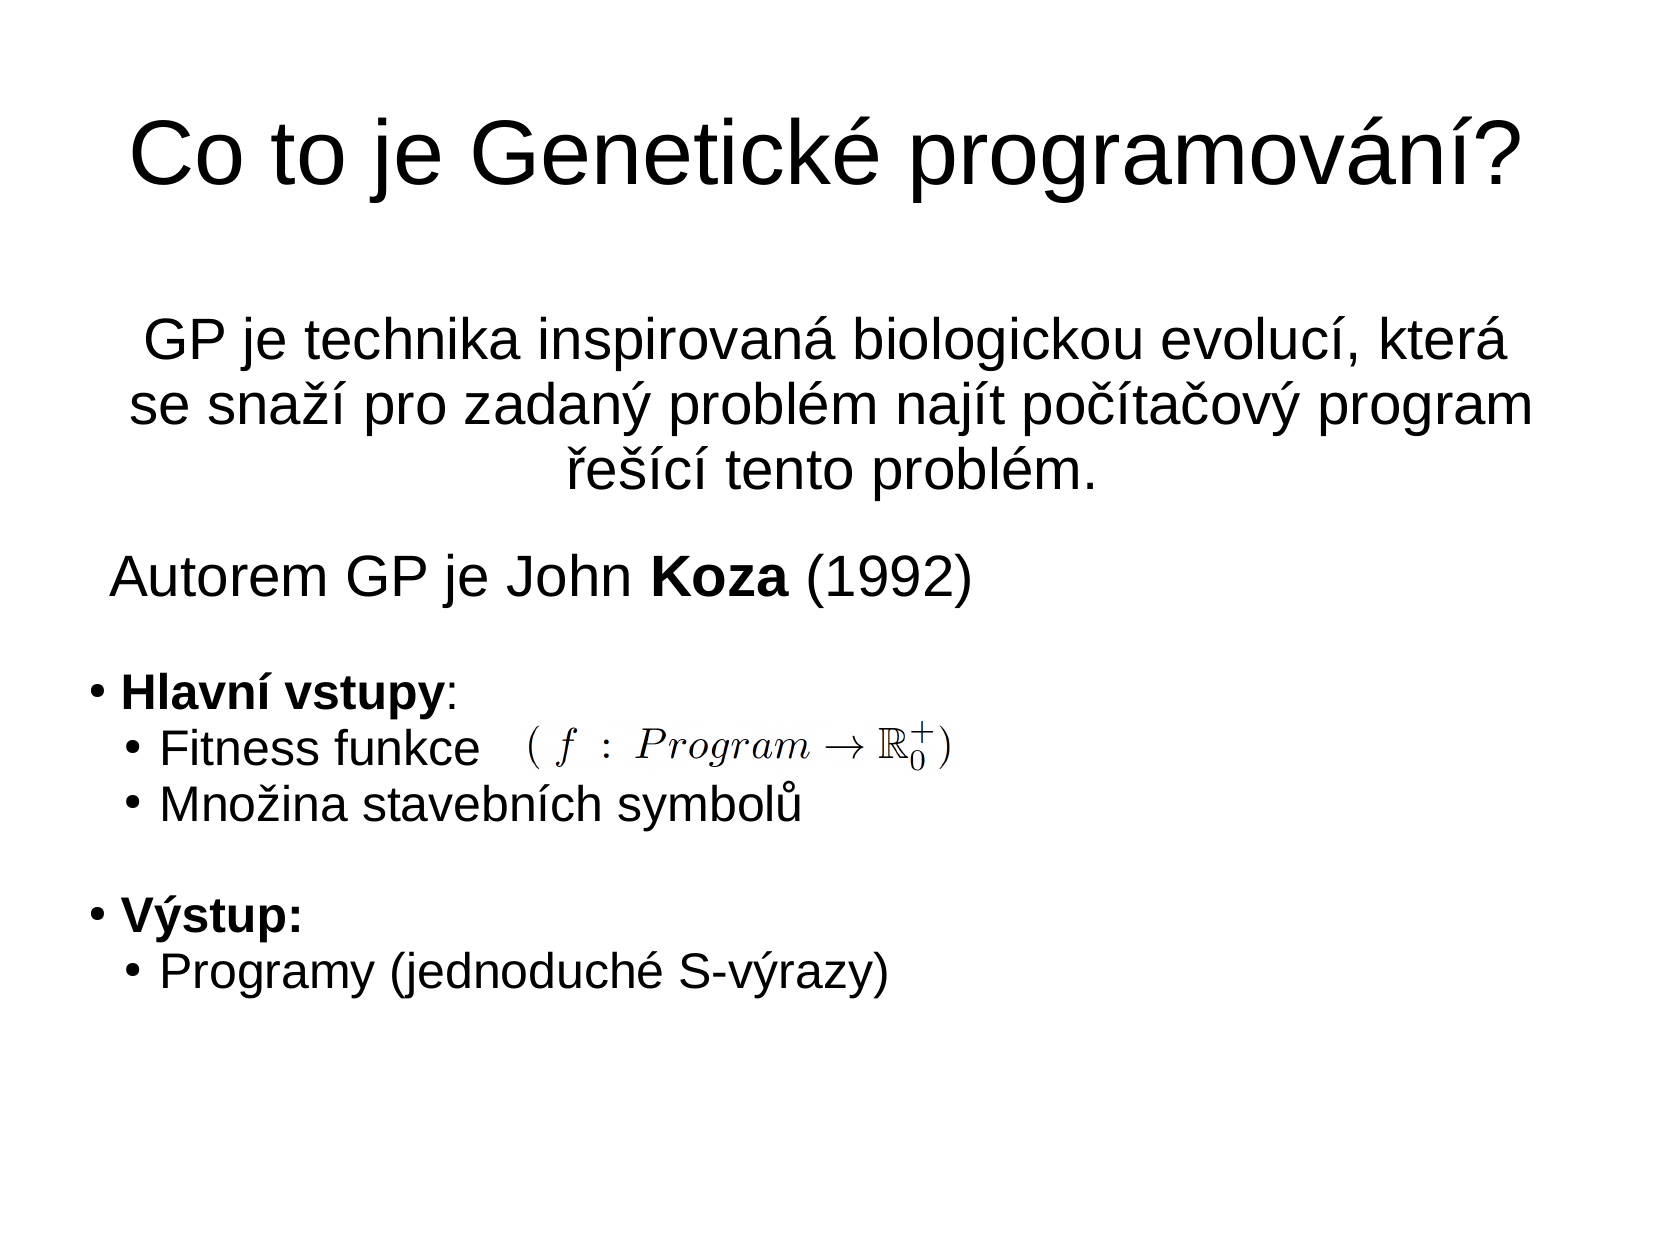

# Co to je Genetické programování?
GP je technika inspirovaná biologickou evolucí, která se snaží pro zadaný problém najít počítačový program řešící tento problém.
Autorem GP je John Koza (1992)
 Hlavní vstupy:
Fitness funkce
Množina stavebních symbolů
 Výstup:
Programy (jednoduché S-výrazy)